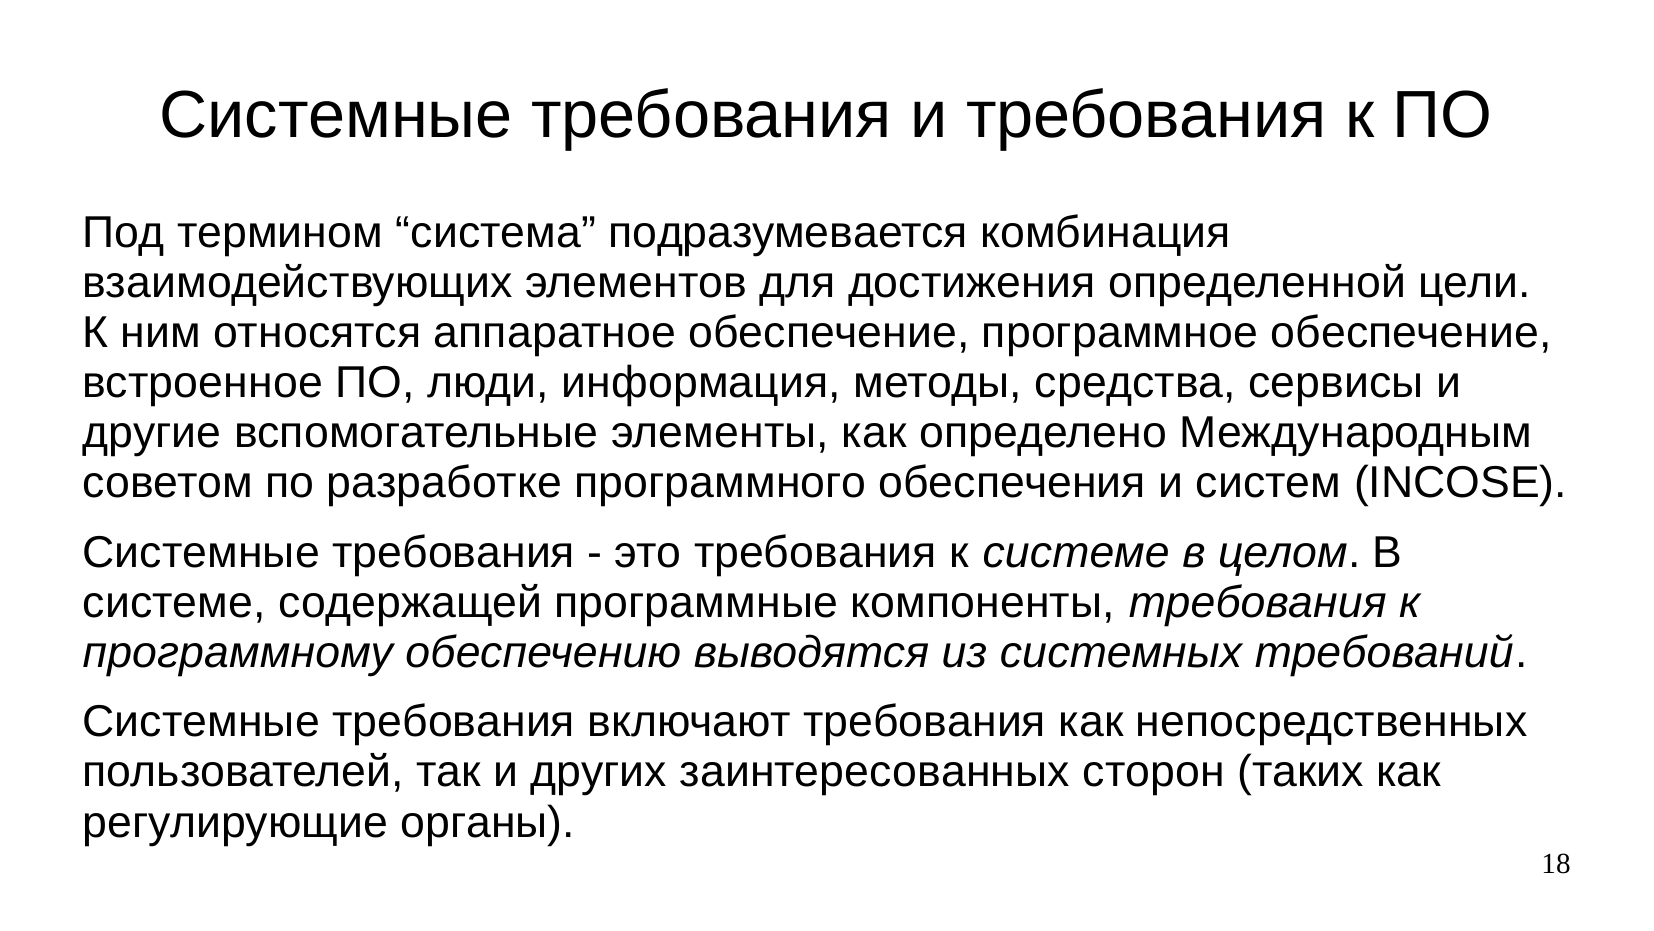

# Системные требования и требования к ПО
Под термином “система” подразумевается комбинация взаимодействующих элементов для достижения определенной цели. К ним относятся аппаратное обеспечение, программное обеспечение, встроенное ПО, люди, информация, методы, средства, сервисы и другие вспомогательные элементы, как определено Международным советом по разработке программного обеспечения и систем (INCOSE).
Системные требования - это требования к системе в целом. В системе, содержащей программные компоненты, требования к программному обеспечению выводятся из системных требований.
Системные требования включают требования как непосредственных пользователей, так и других заинтересованных сторон (таких как регулирующие органы).
18